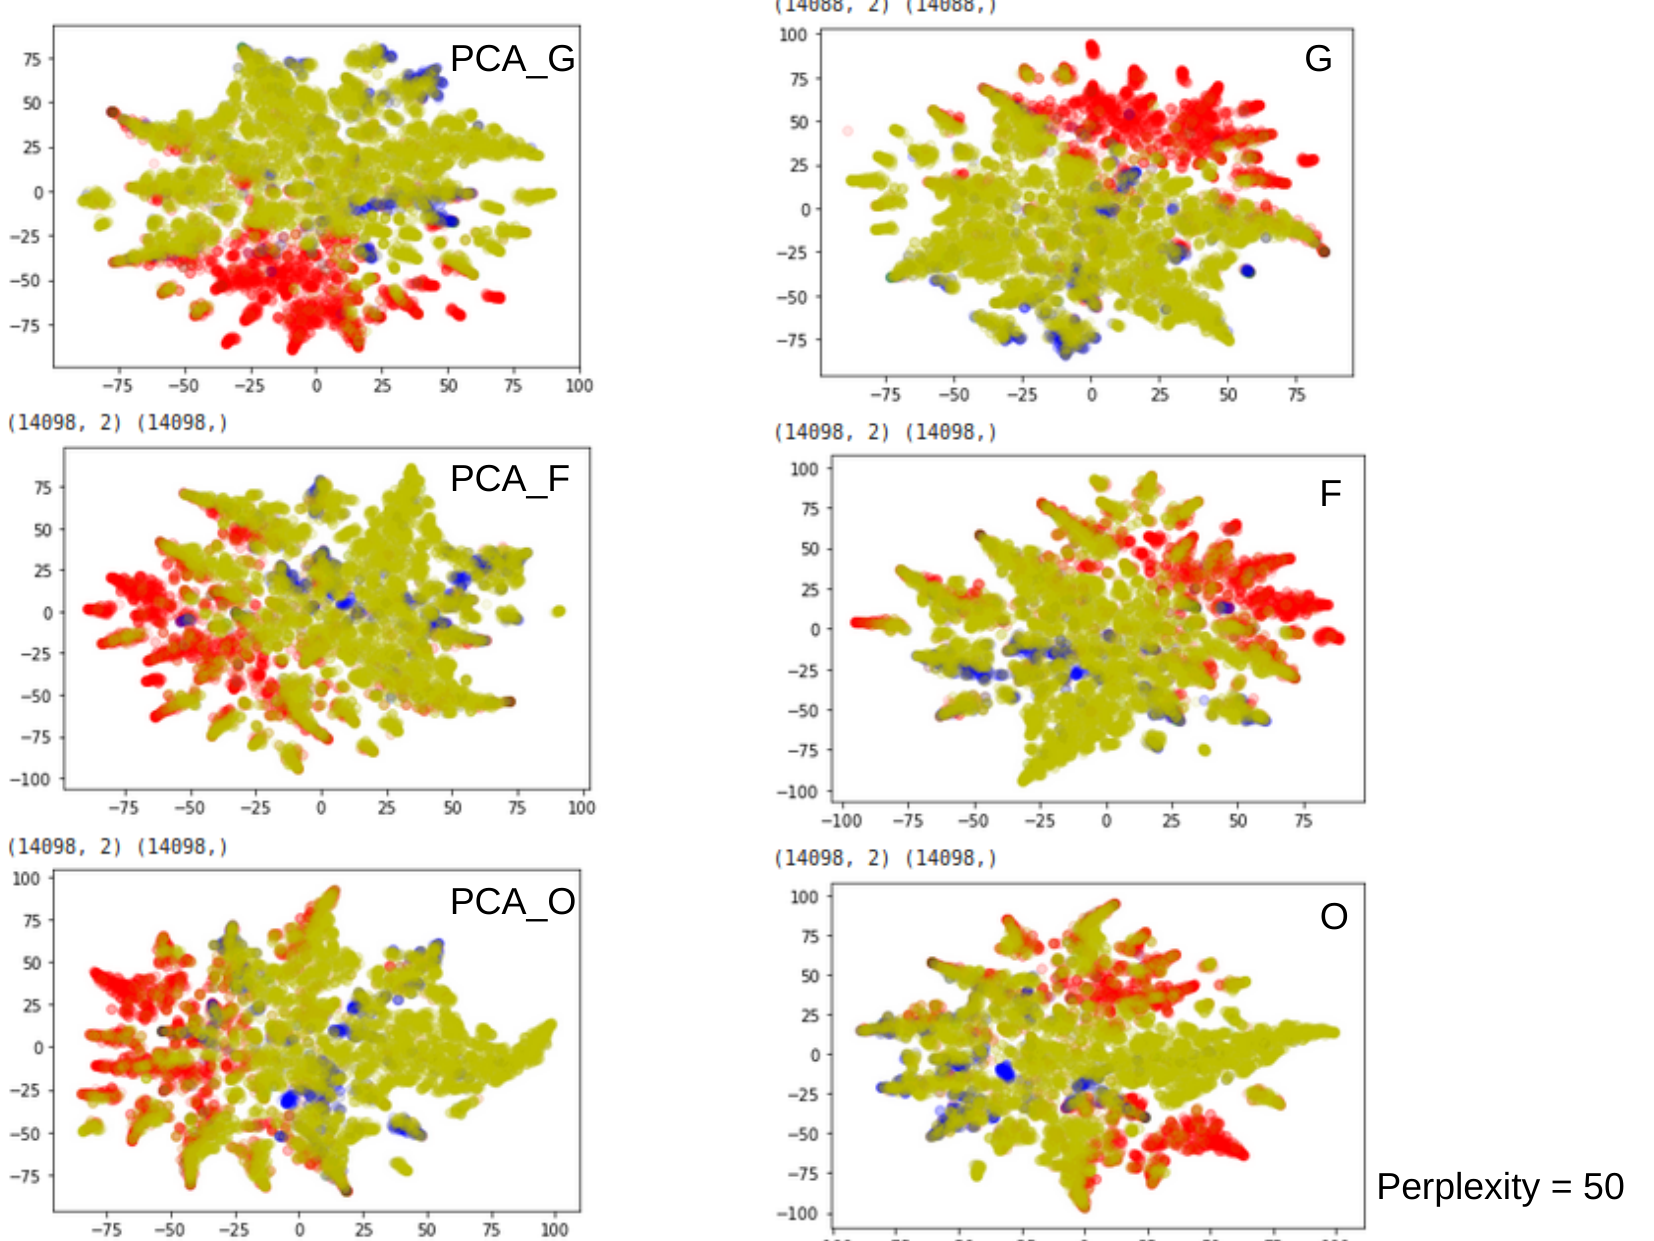

PCA_G
G
PCA_F
F
PCA_O
O
Perplexity = 50